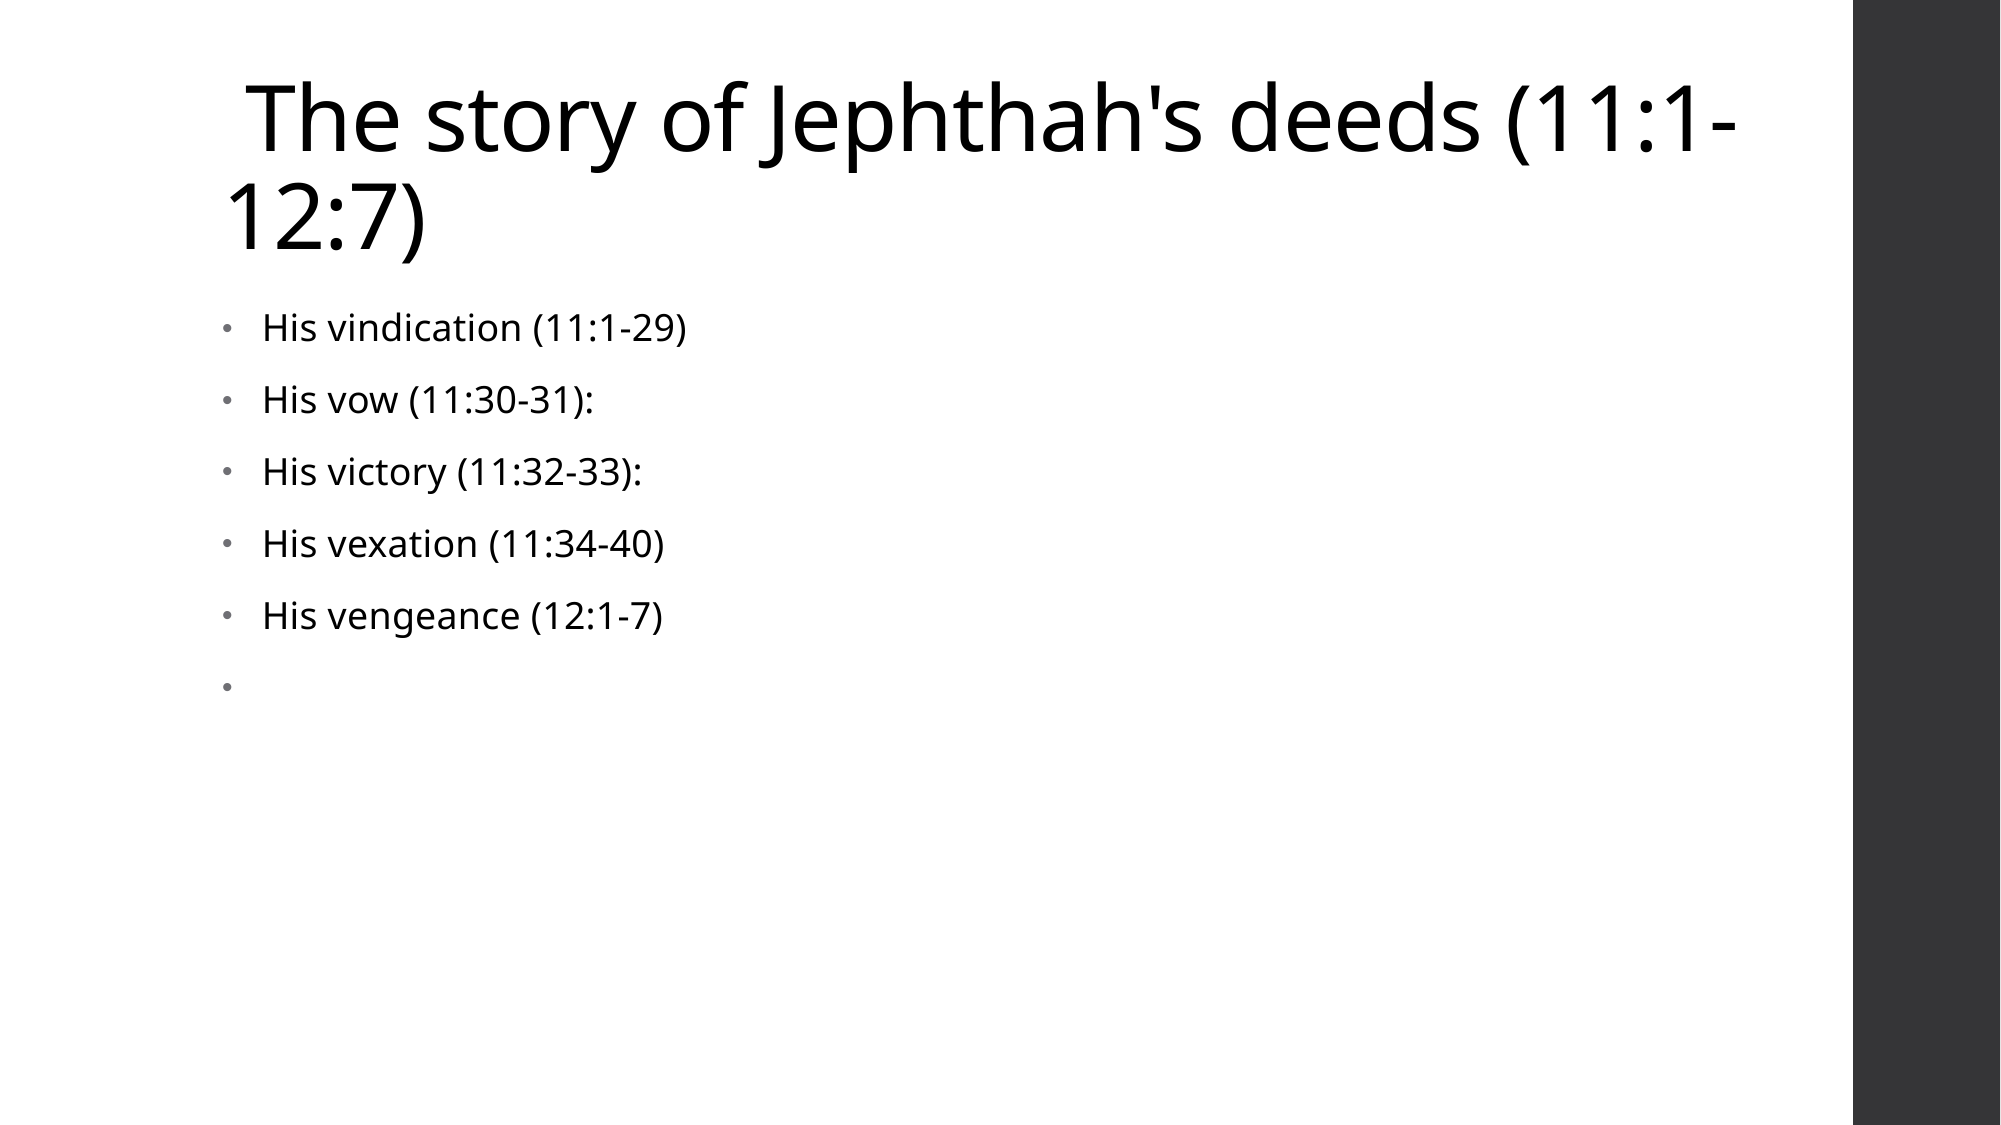

# The story of Jephthah's deeds (11:1-12:7)
 His vindication (11:1-29)
 His vow (11:30-31):
 His victory (11:32-33):
 His vexation (11:34-40)
 His vengeance (12:1-7)